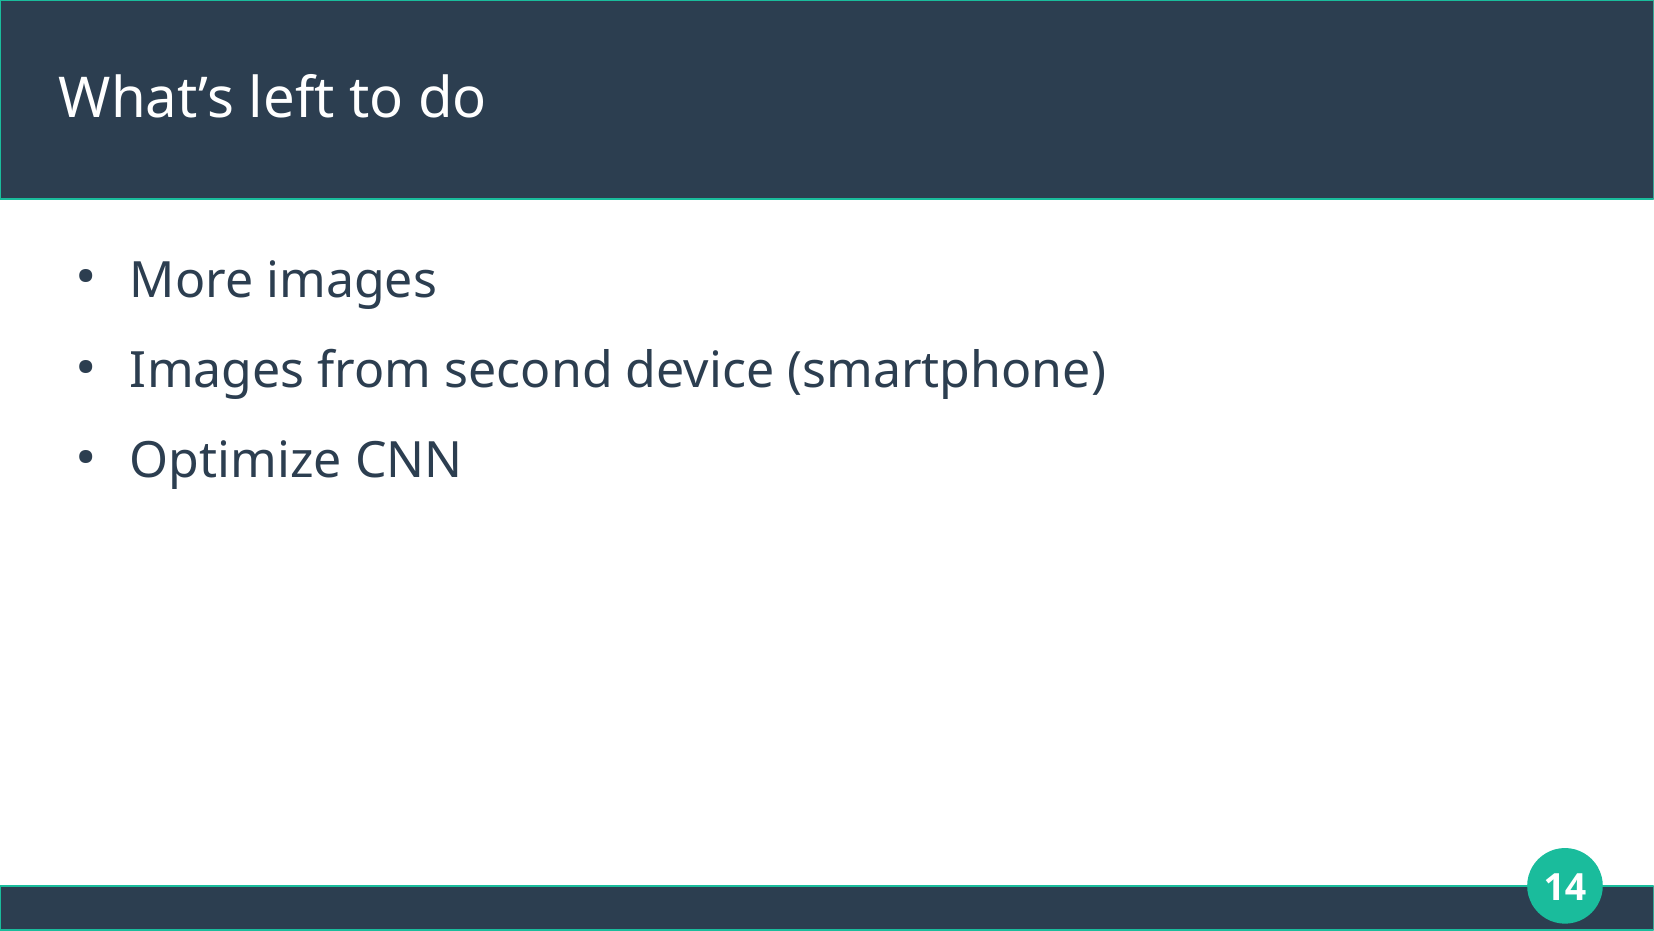

# What’s left to do
More images
Images from second device (smartphone)
Optimize CNN
14